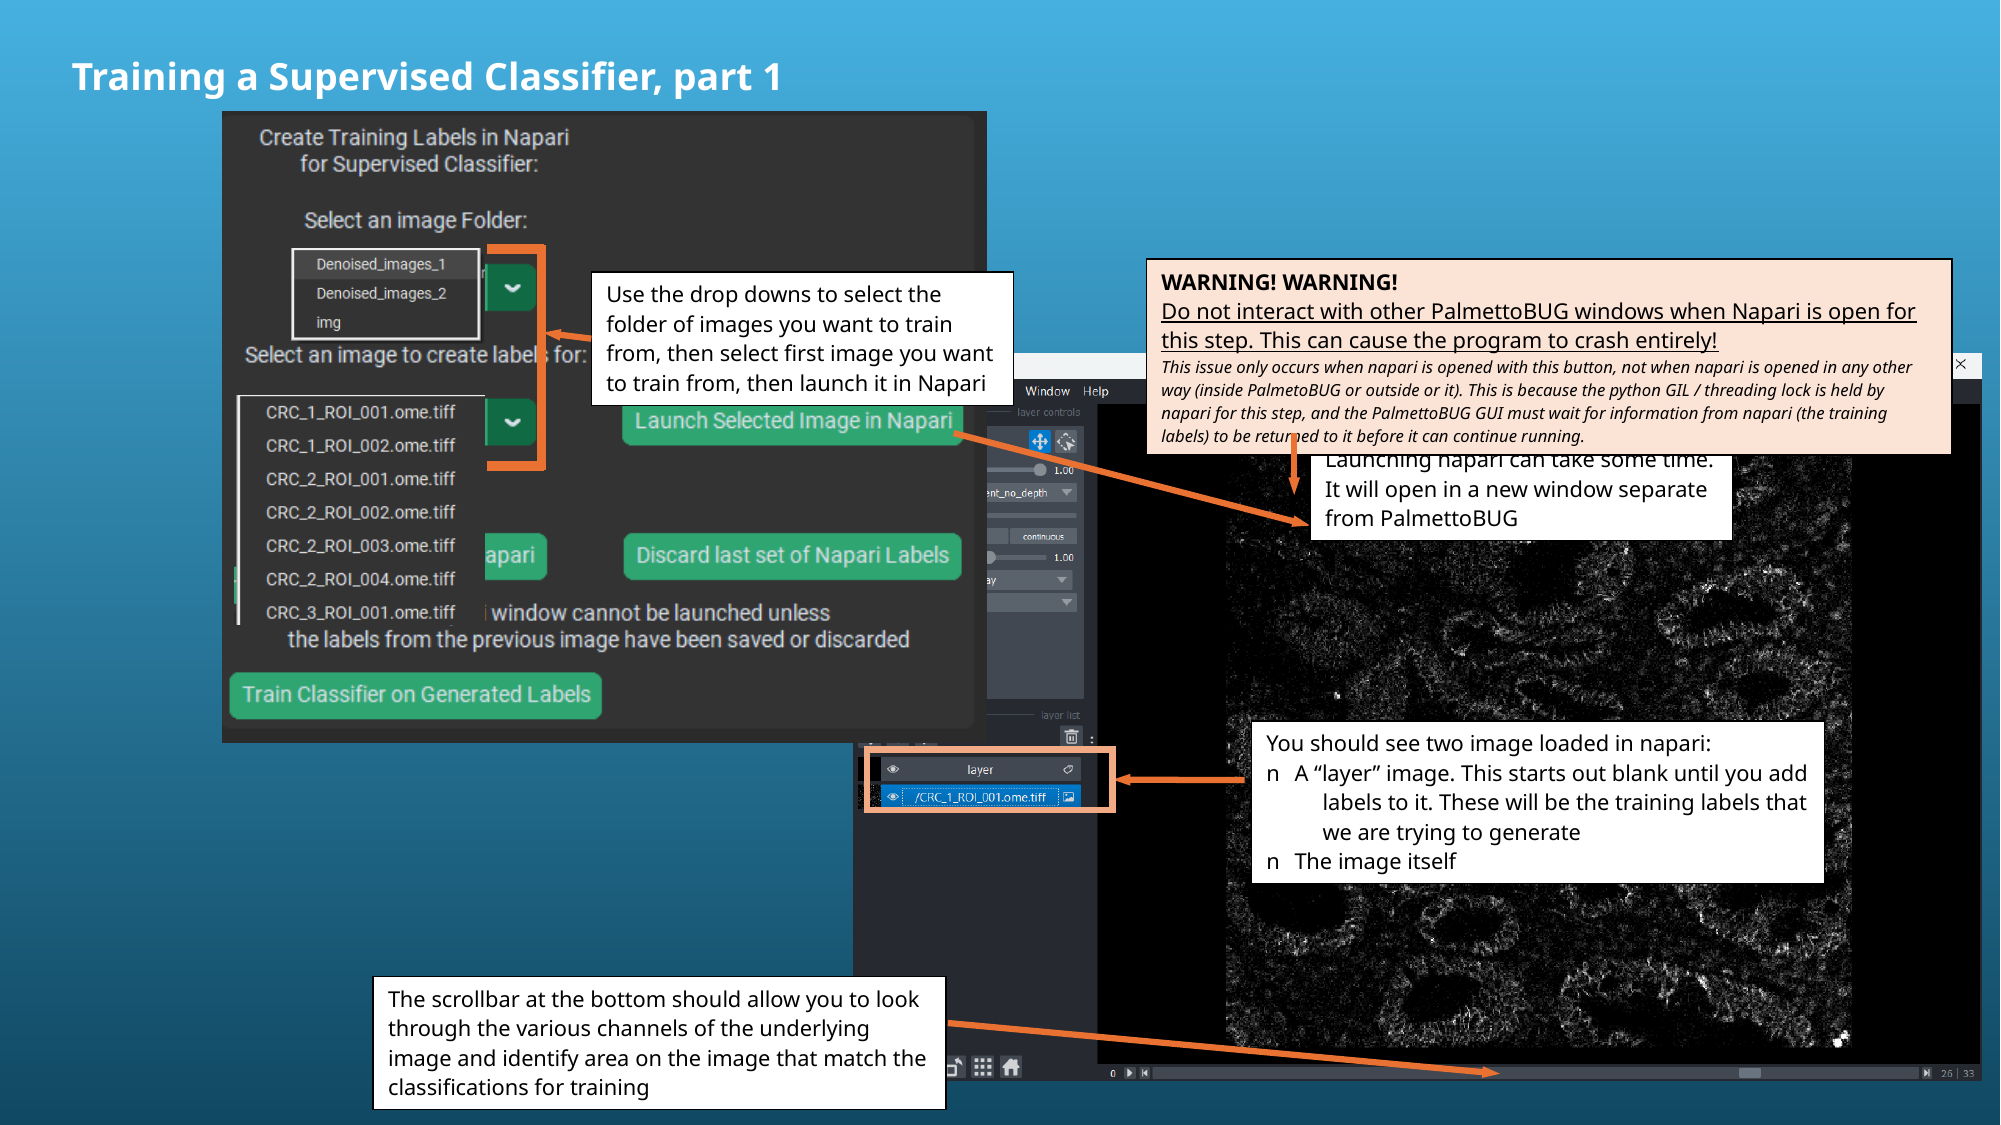

Training a Supervised Classifier, part 1
WARNING! WARNING!
Do not interact with other PalmettoBUG windows when Napari is open for this step. This can cause the program to crash entirely!
This issue only occurs when napari is opened with this button, not when napari is opened in any other way (inside PalmetoBUG or outside or it). This is because the python GIL / threading lock is held by napari for this step, and the PalmettoBUG GUI must wait for information from napari (the training labels) to be returned to it before it can continue running.
Use the drop downs to select the folder of images you want to train from, then select first image you want to train from, then launch it in Napari
Launching napari can take some time.
It will open in a new window separate from PalmettoBUG
You should see two image loaded in napari:
A “layer” image. This starts out blank until you add labels to it. These will be the training labels that we are trying to generate
The image itself
The scrollbar at the bottom should allow you to look through the various channels of the underlying image and identify area on the image that match the classifications for training